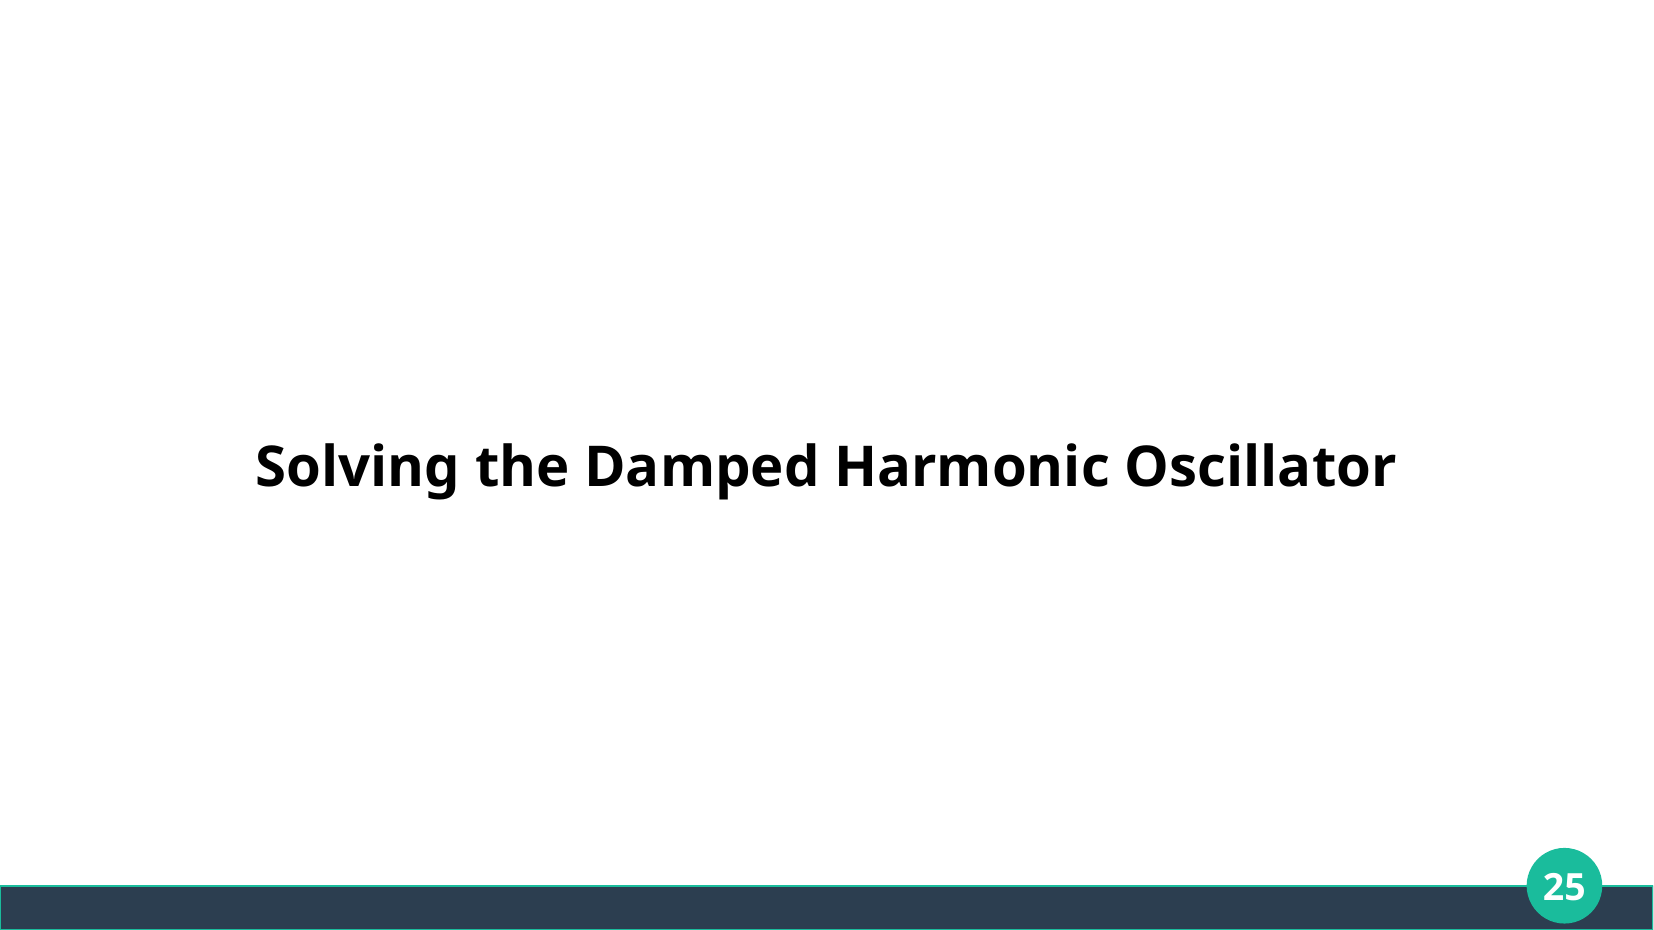

# How are they used in Physics?
Solving the Damped Harmonic Oscillator
25